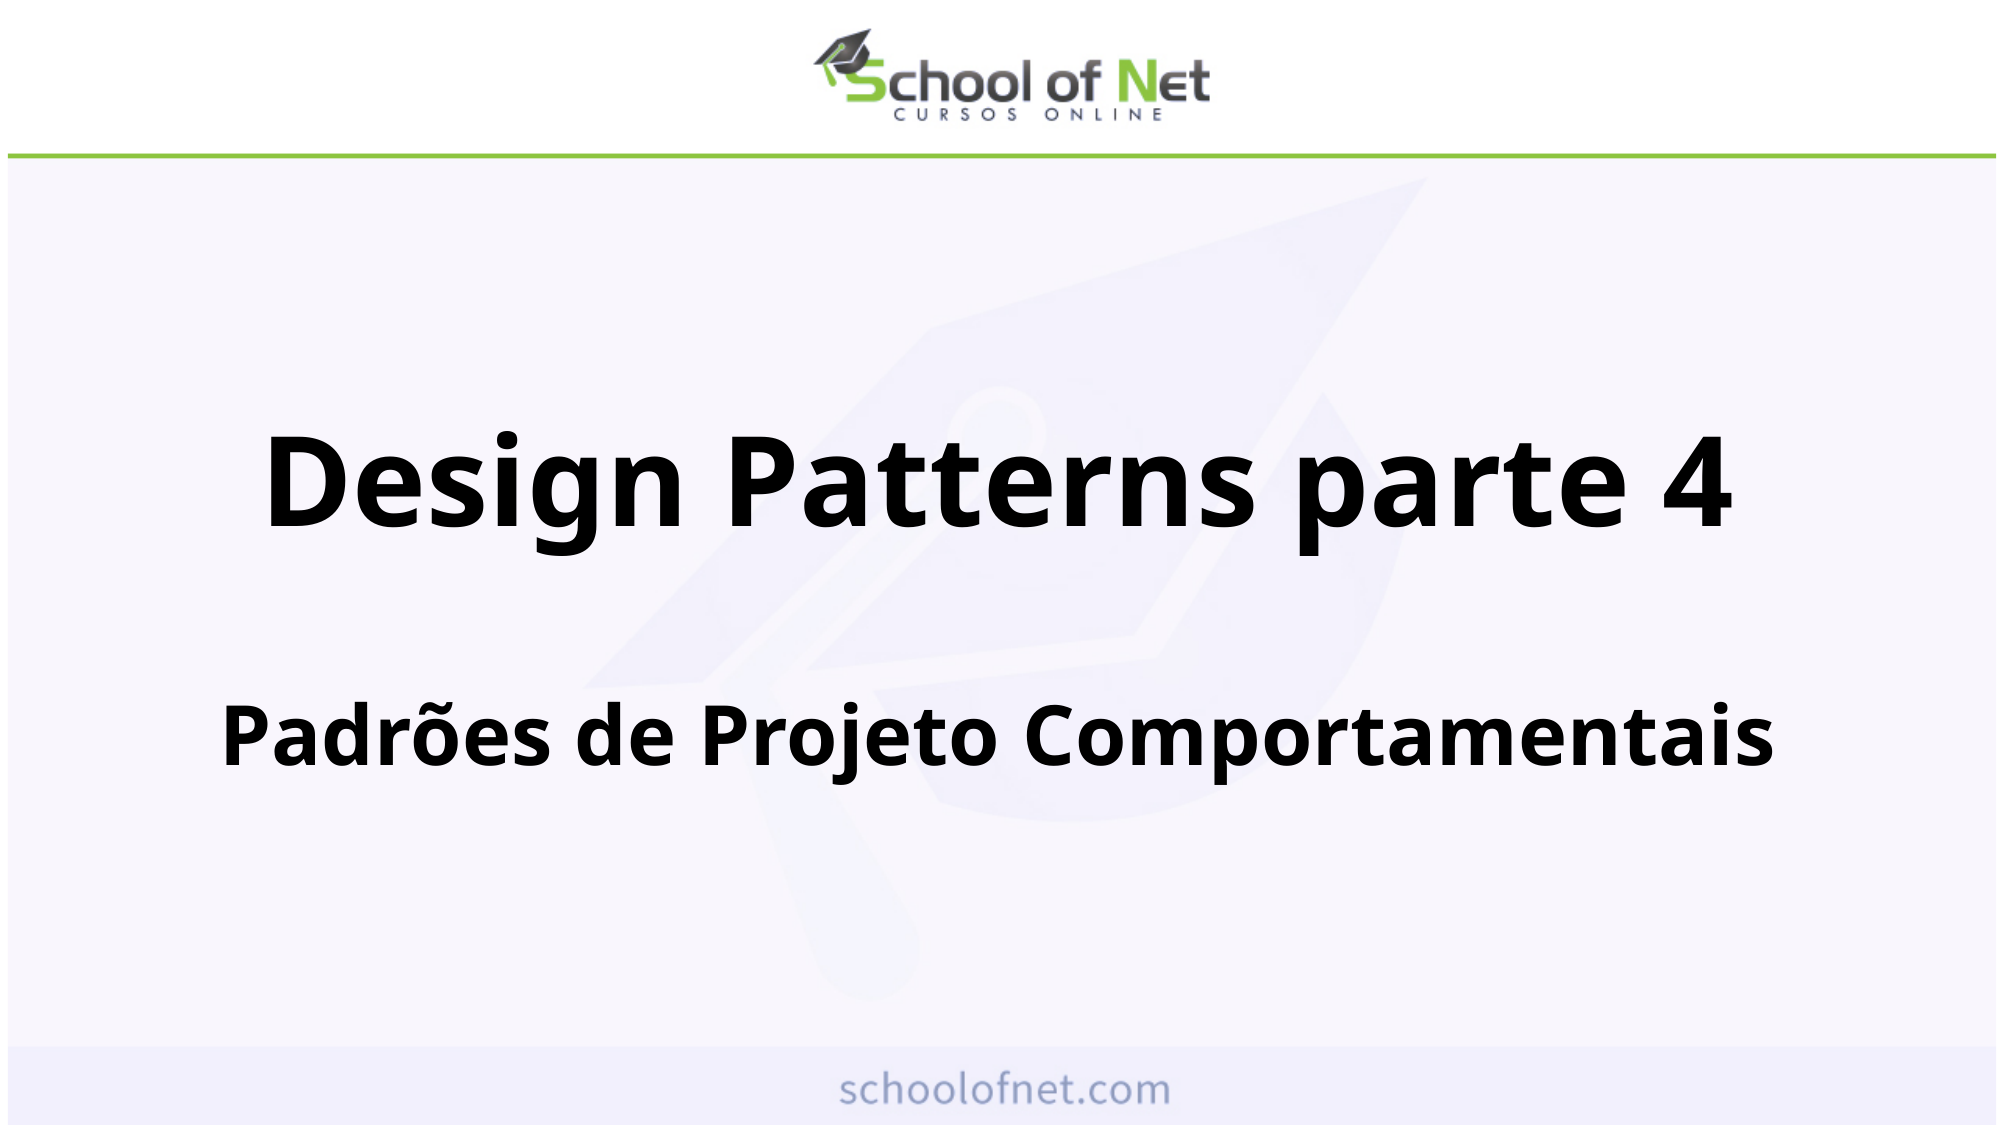

# Design Patterns parte 4 Padrões de Projeto Comportamentais